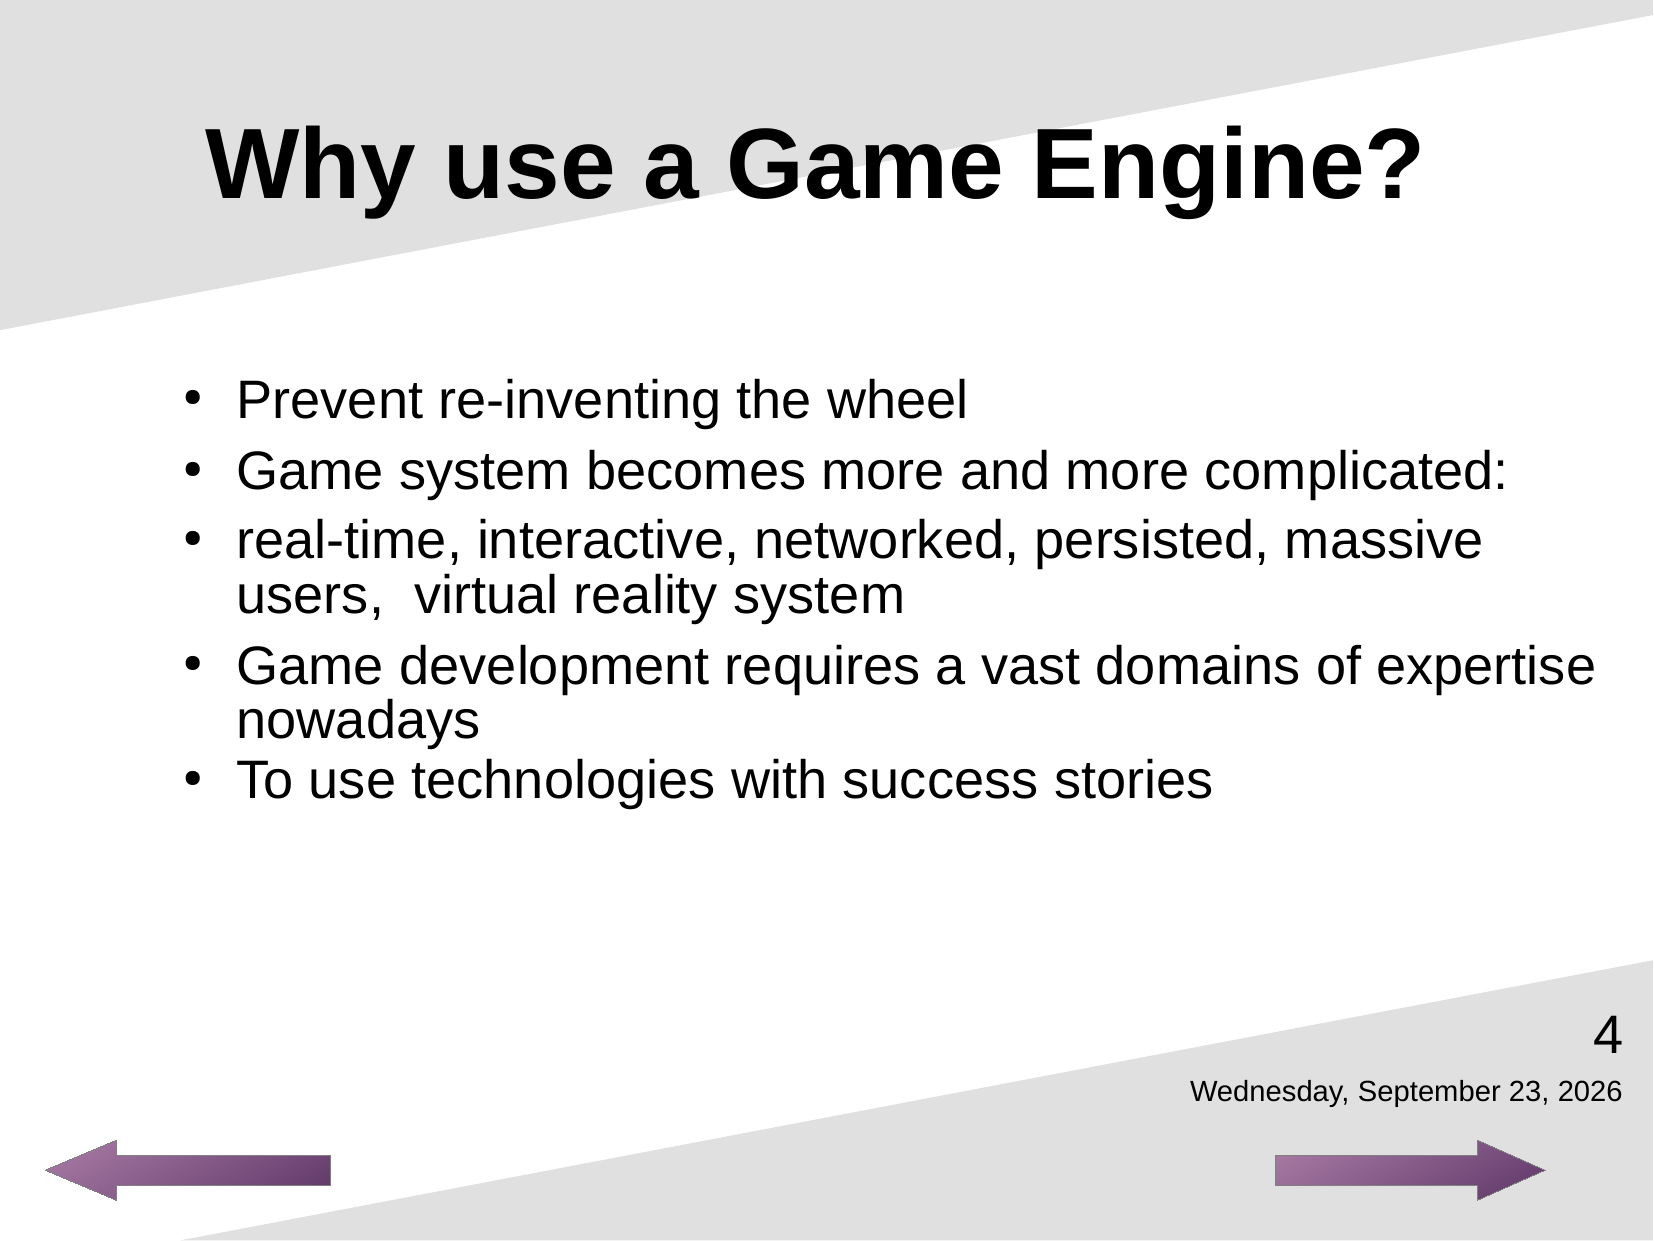

# Why use a Game Engine?
Prevent re-inventing the wheel
Game system becomes more and more complicated:
real-time, interactive, networked, persisted, massive users, virtual reality system
Game development requires a vast domains of expertise nowadays
To use technologies with success stories
4